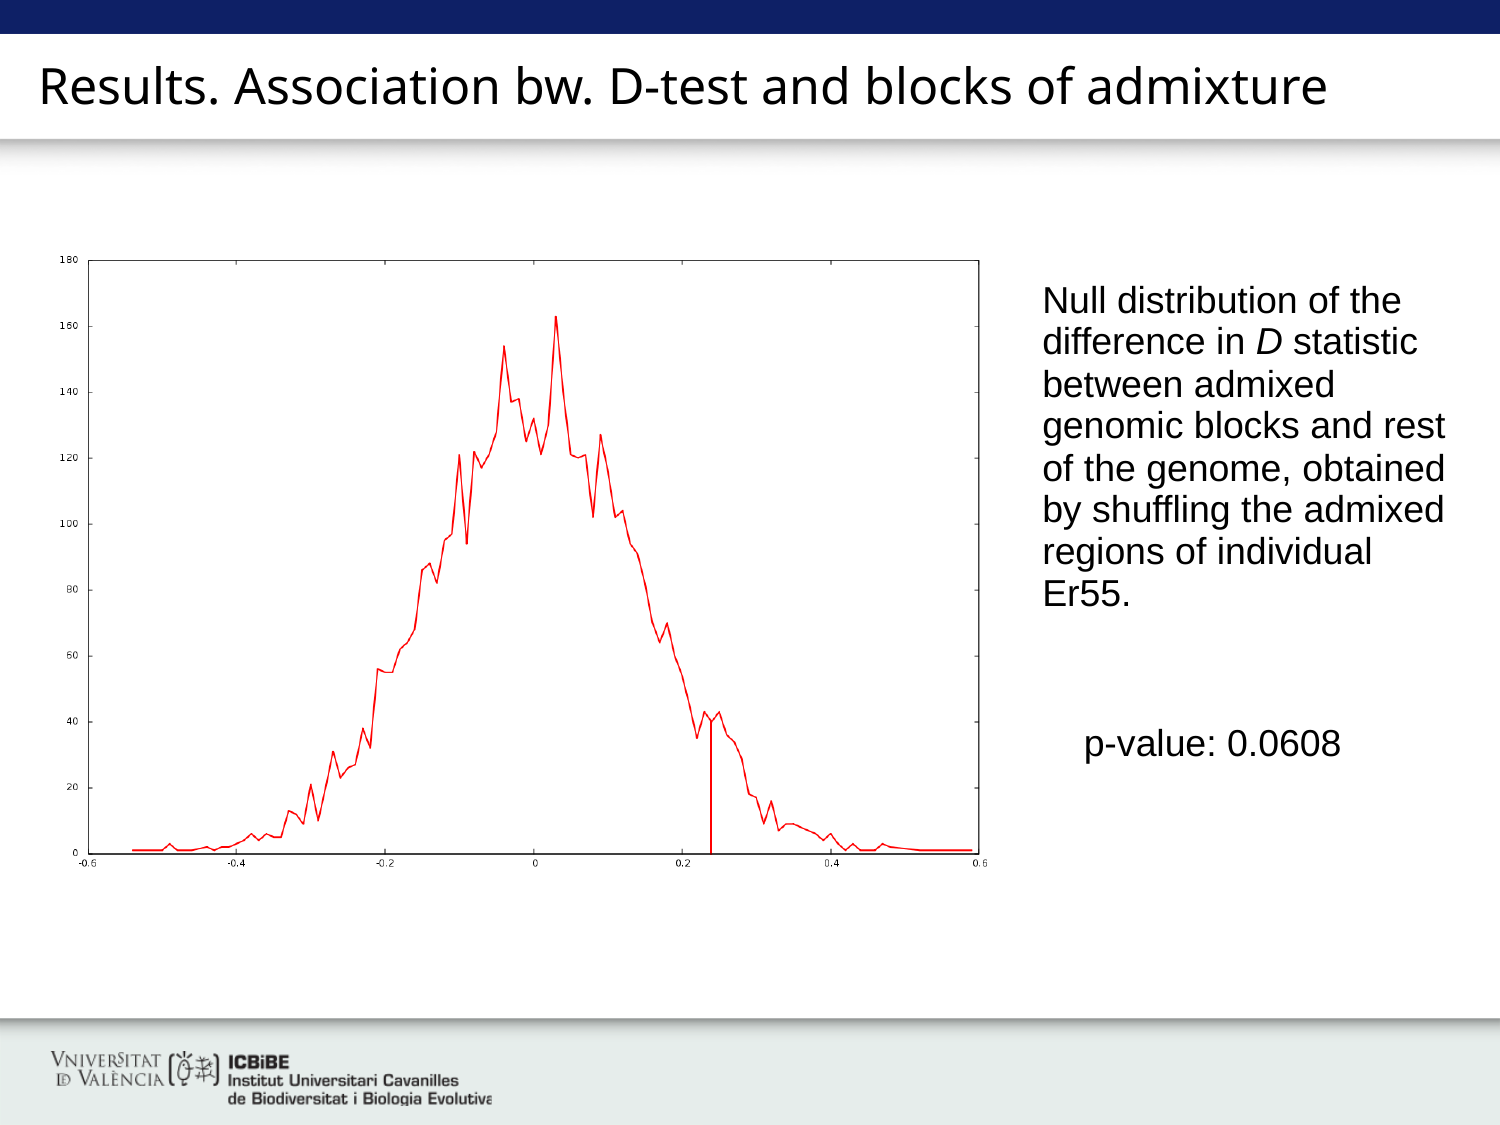

# Results. Association bw. D-test and blocks of admixture
Null distribution of the difference in D statistic between admixed genomic blocks and rest of the genome, obtained by shuffling the admixed regions of individual Er55.
p-value: 0.0608